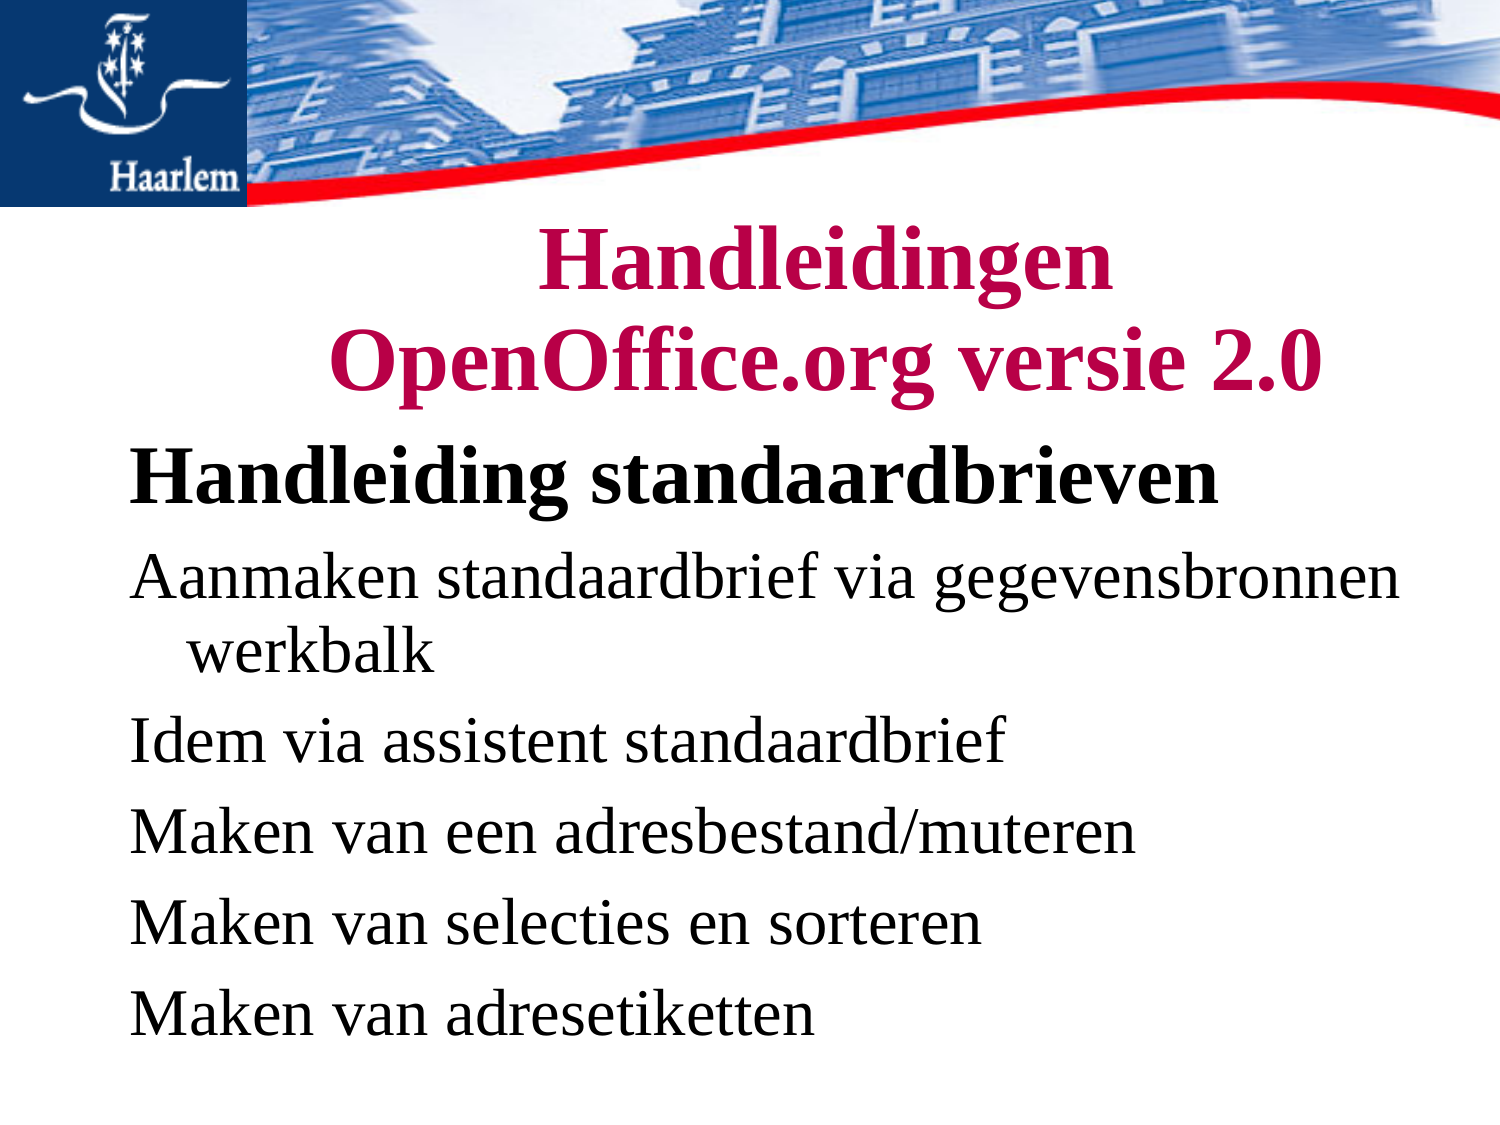

# Handleidingen OpenOffice.org versie 2.0
Handleiding standaardbrieven
Aanmaken standaardbrief via gegevensbronnen werkbalk
Idem via assistent standaardbrief
Maken van een adresbestand/muteren
Maken van selecties en sorteren
Maken van adresetiketten